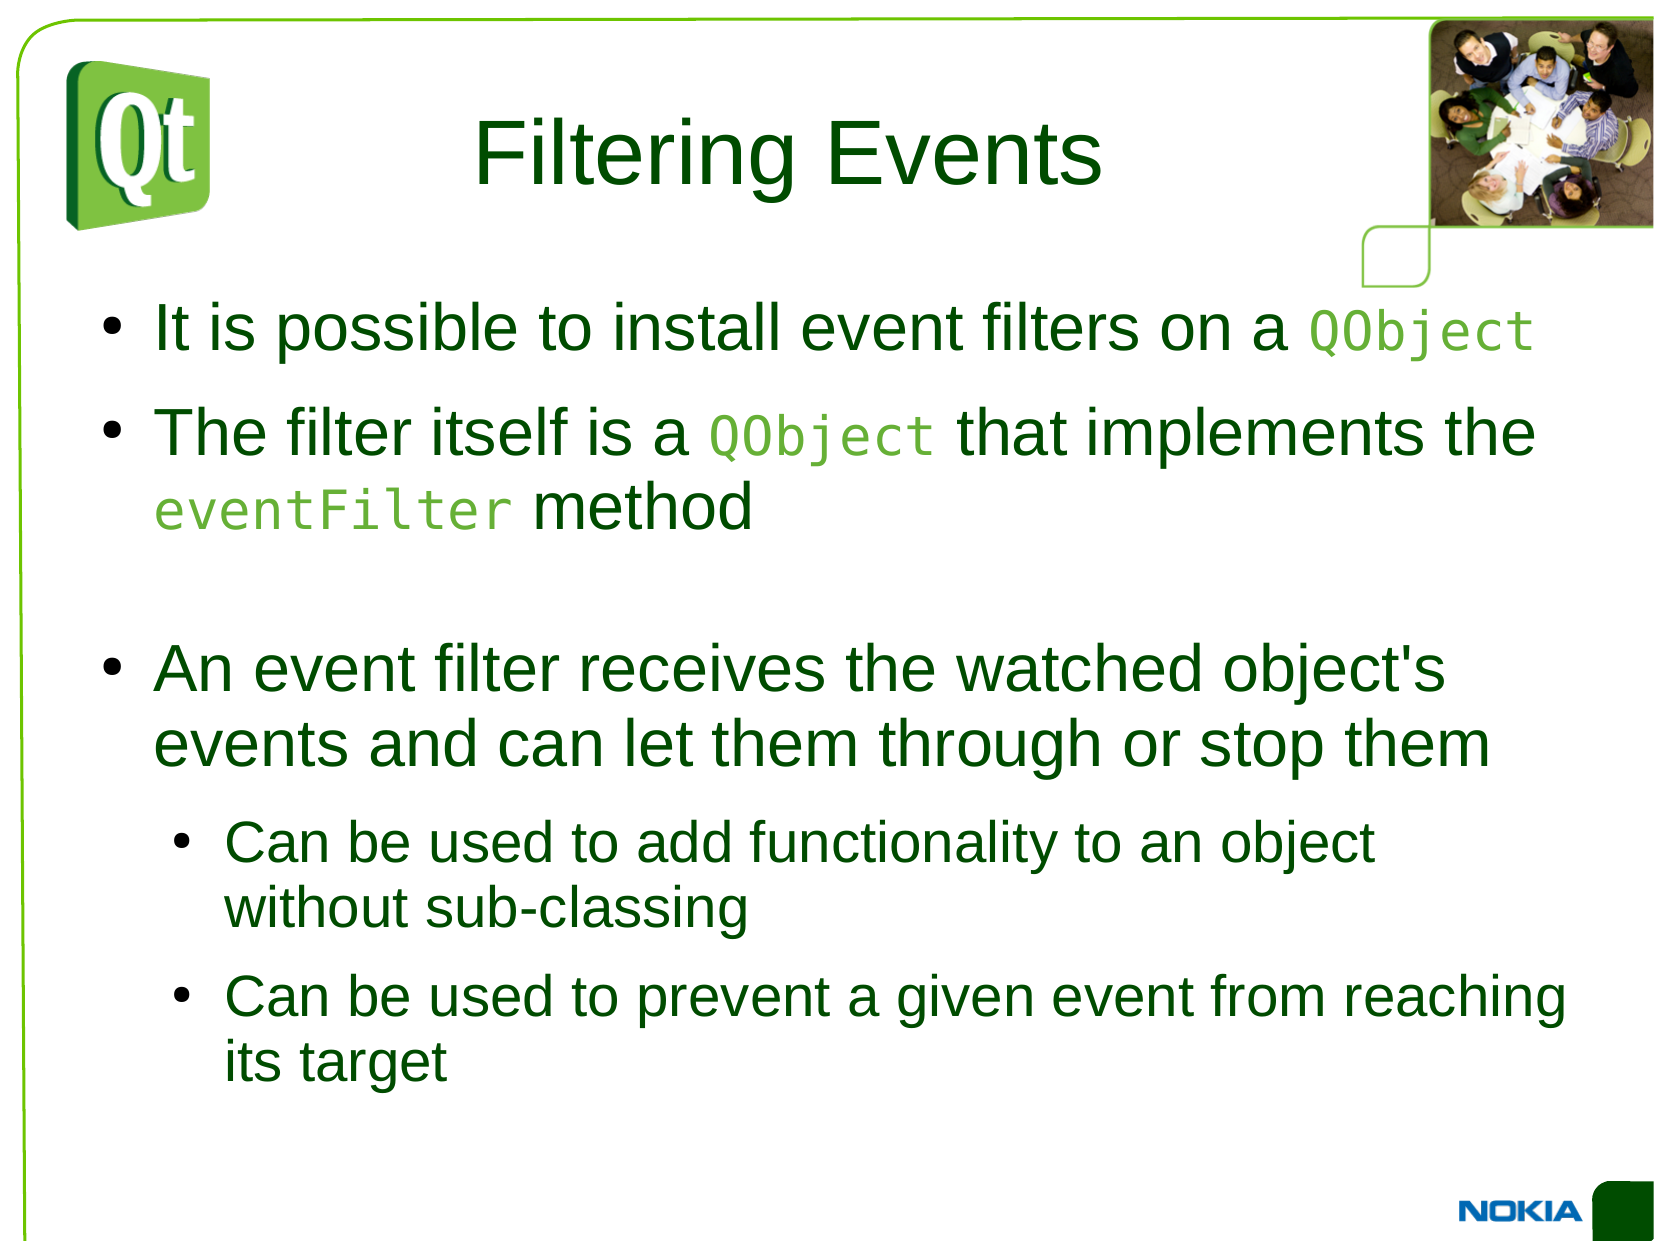

# Filtering Events
It is possible to install event filters on a QObject
The filter itself is a QObject that implements the eventFilter method
An event filter receives the watched object's events and can let them through or stop them
Can be used to add functionality to an object without sub-classing
Can be used to prevent a given event from reaching its target